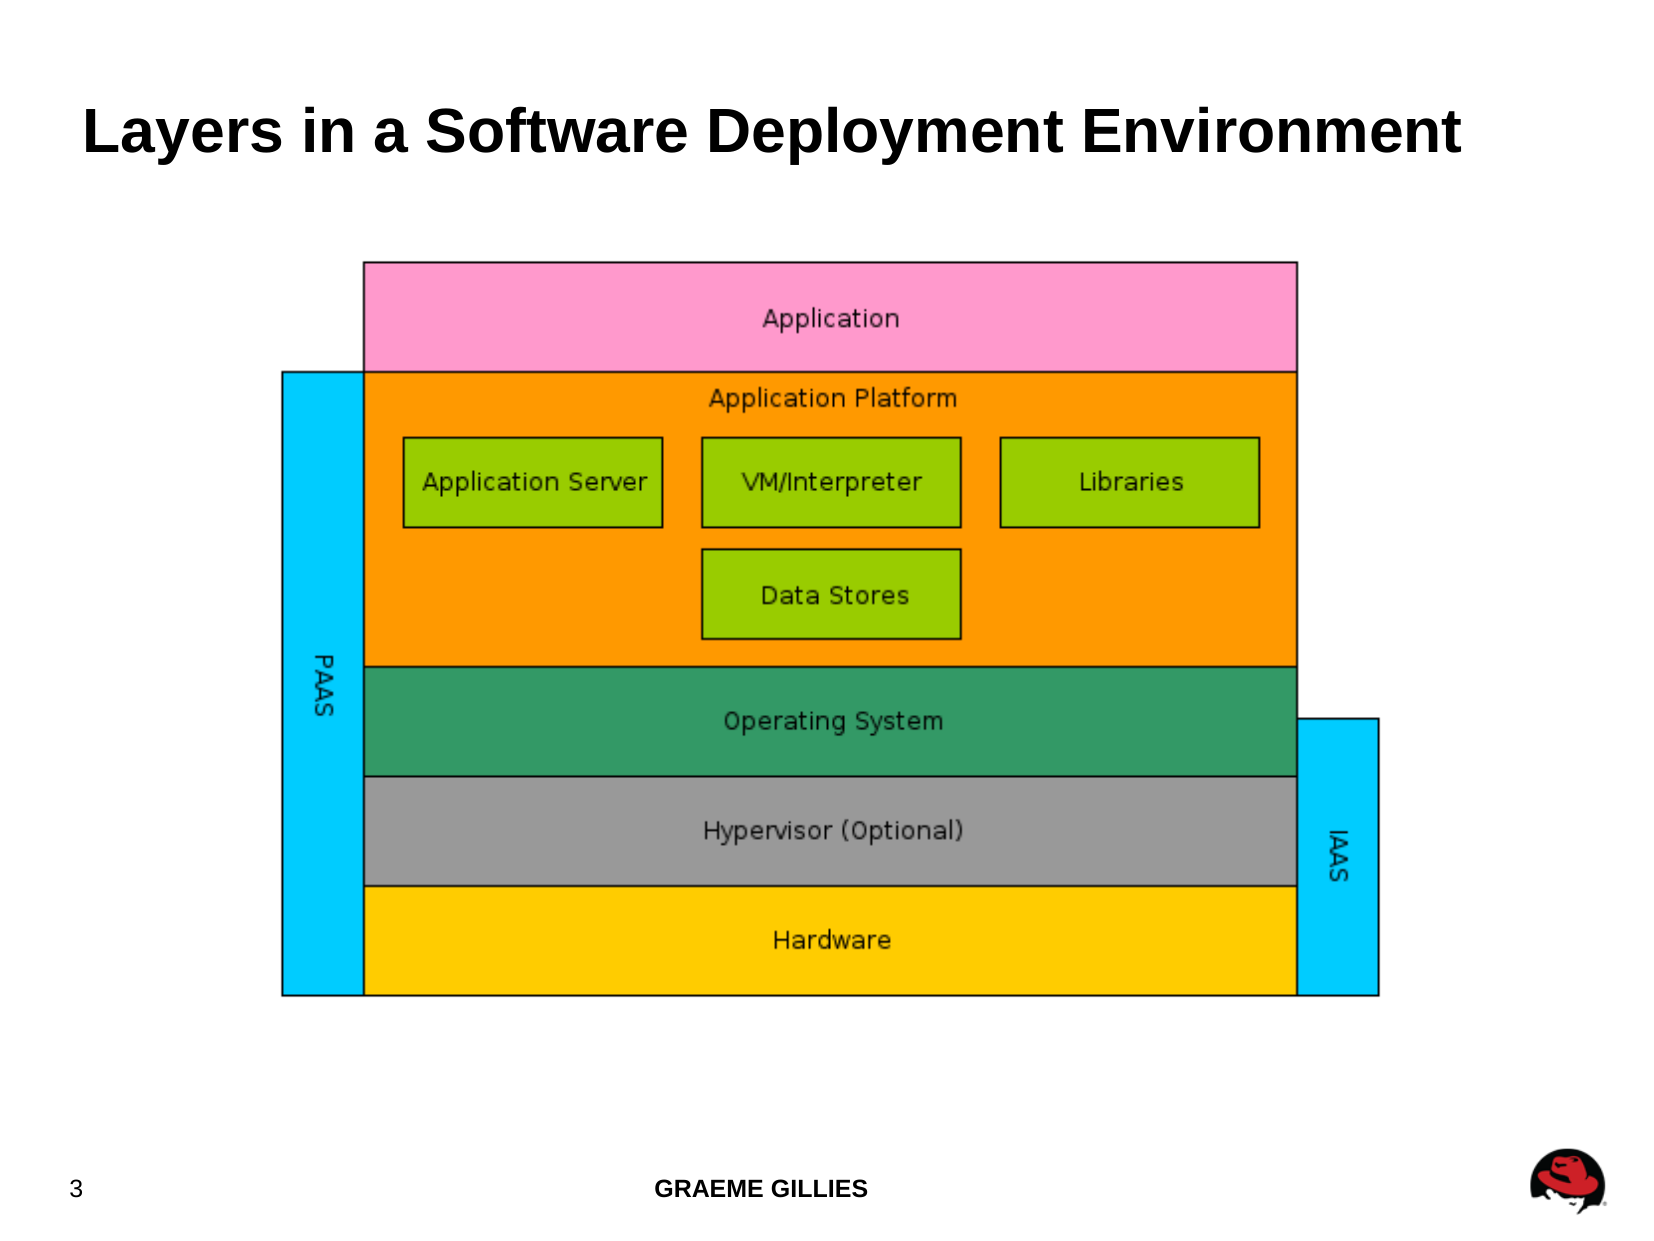

# Layers in a Software Deployment Environment